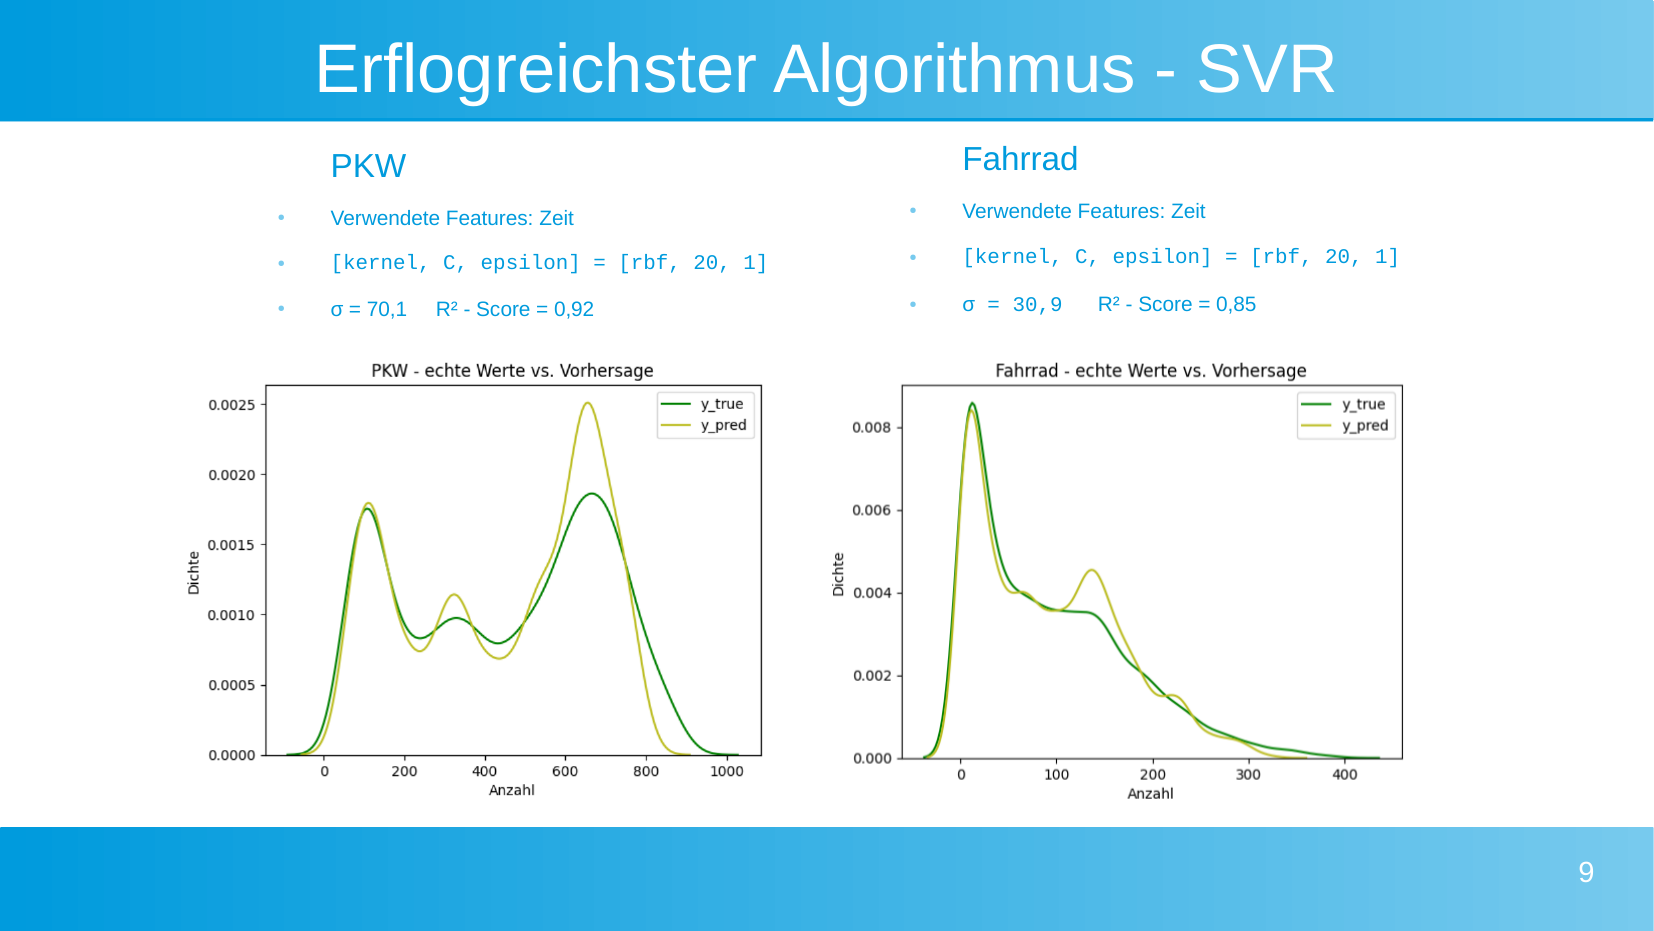

# Erflogreichster Algorithmus - SVR
Fahrrad
Verwendete Features: Zeit
[kernel, C, epsilon] = [rbf, 20, 1]
σ = 30,9 R² - Score = 0,85
PKW
Verwendete Features: Zeit
[kernel, C, epsilon] = [rbf, 20, 1]
σ = 70,1 R² - Score = 0,92
9